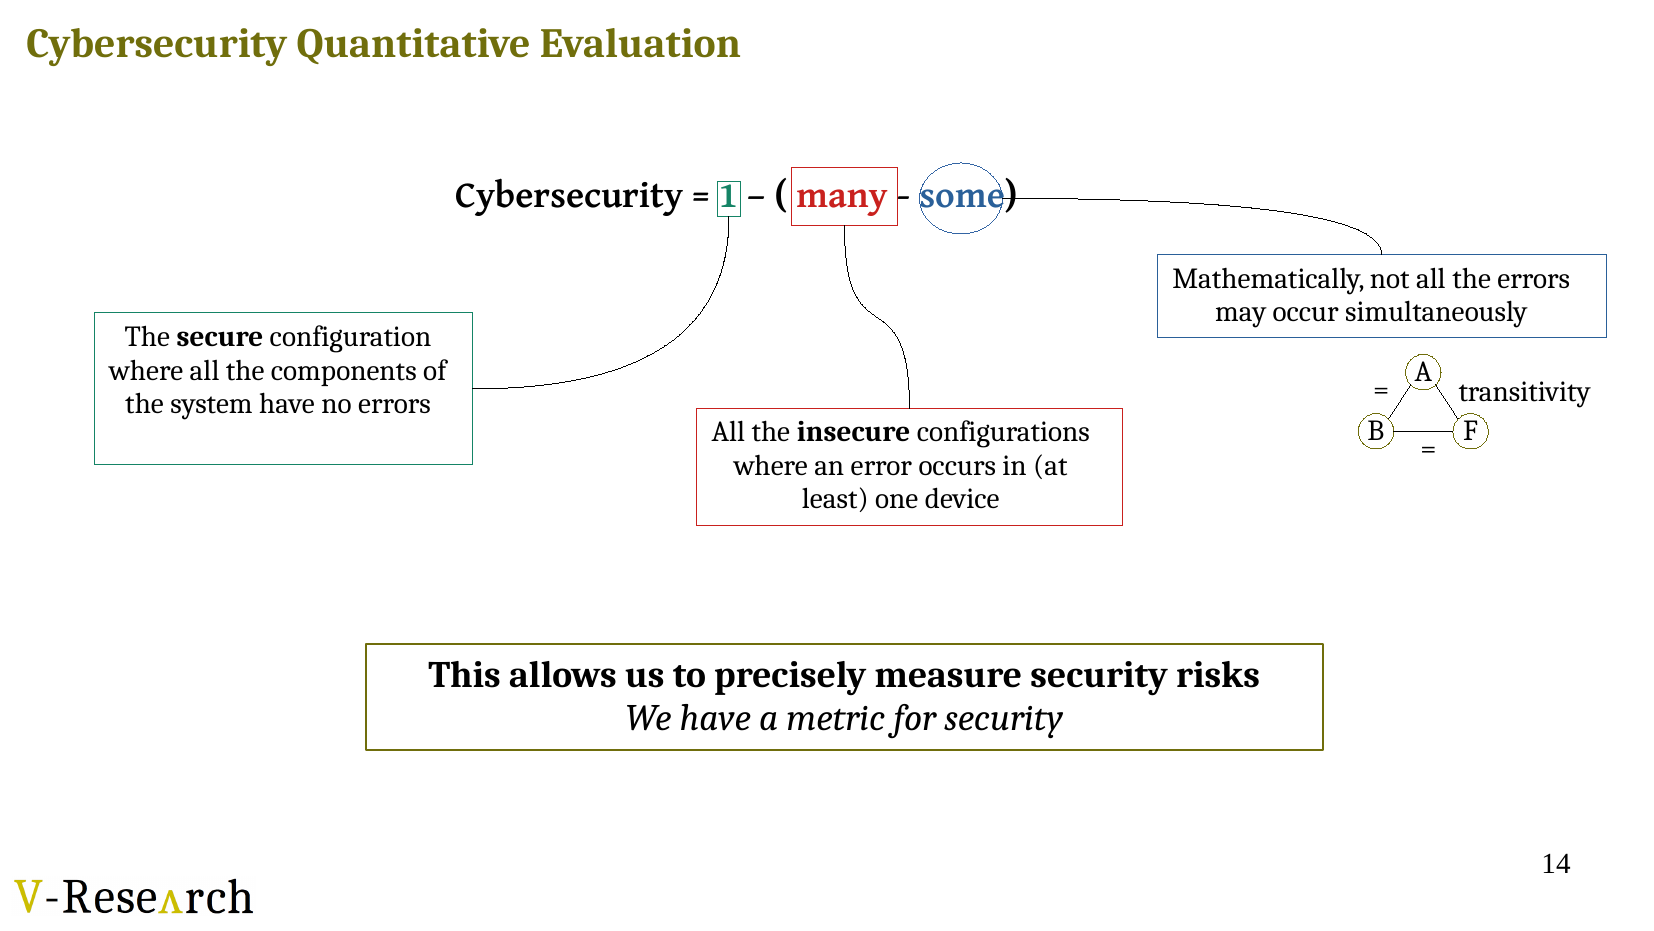

Cybersecurity Quantitative Evaluation
Cybersecurity = 1 – ( many - some)
Mathematically, not all the errors may occur simultaneously
The secure configuration where all the components of the system have no errors
A
=
transitivity
All the insecure configurations where an error occurs in (at least) one device
B
F
=
This allows us to precisely measure security risks
We have a metric for security
14